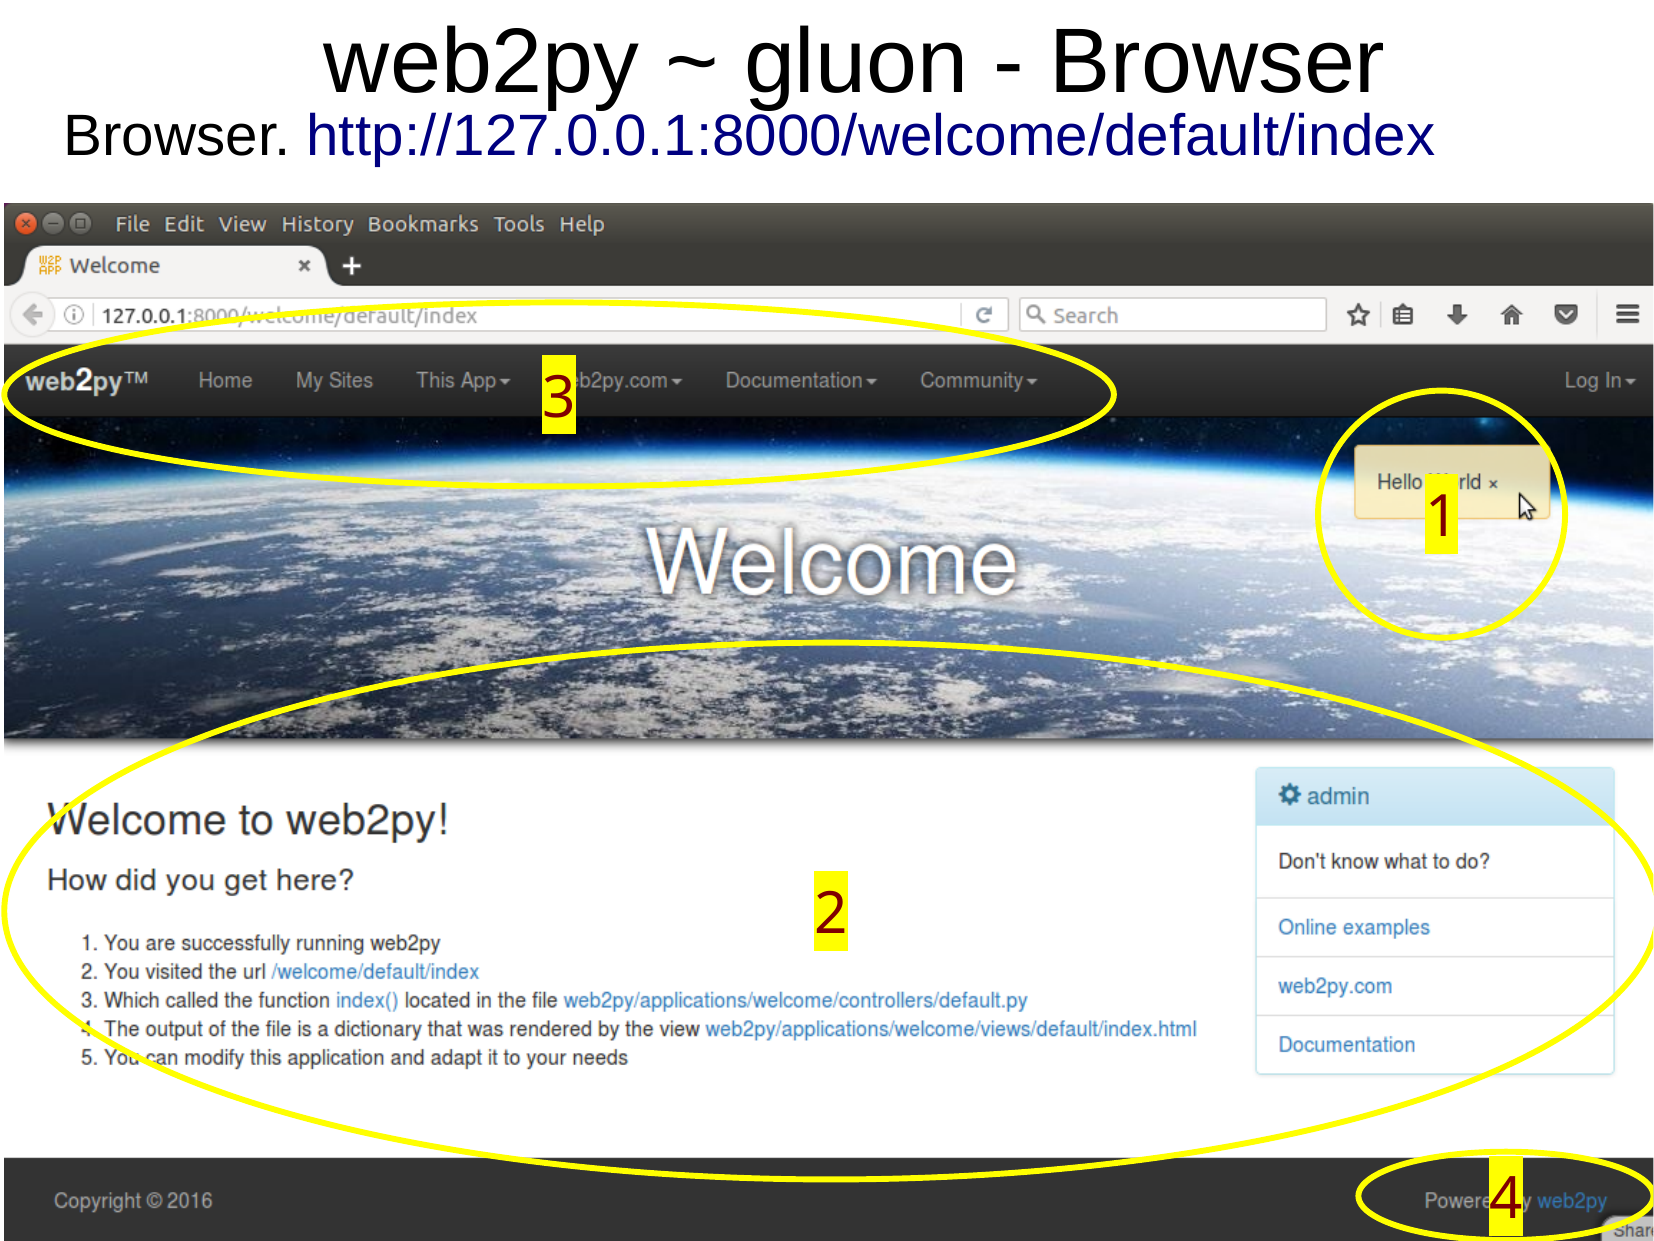

# web2py ~ gluon - Browser
Browser. http://127.0.0.1:8000/welcome/default/index
3
1
2
4